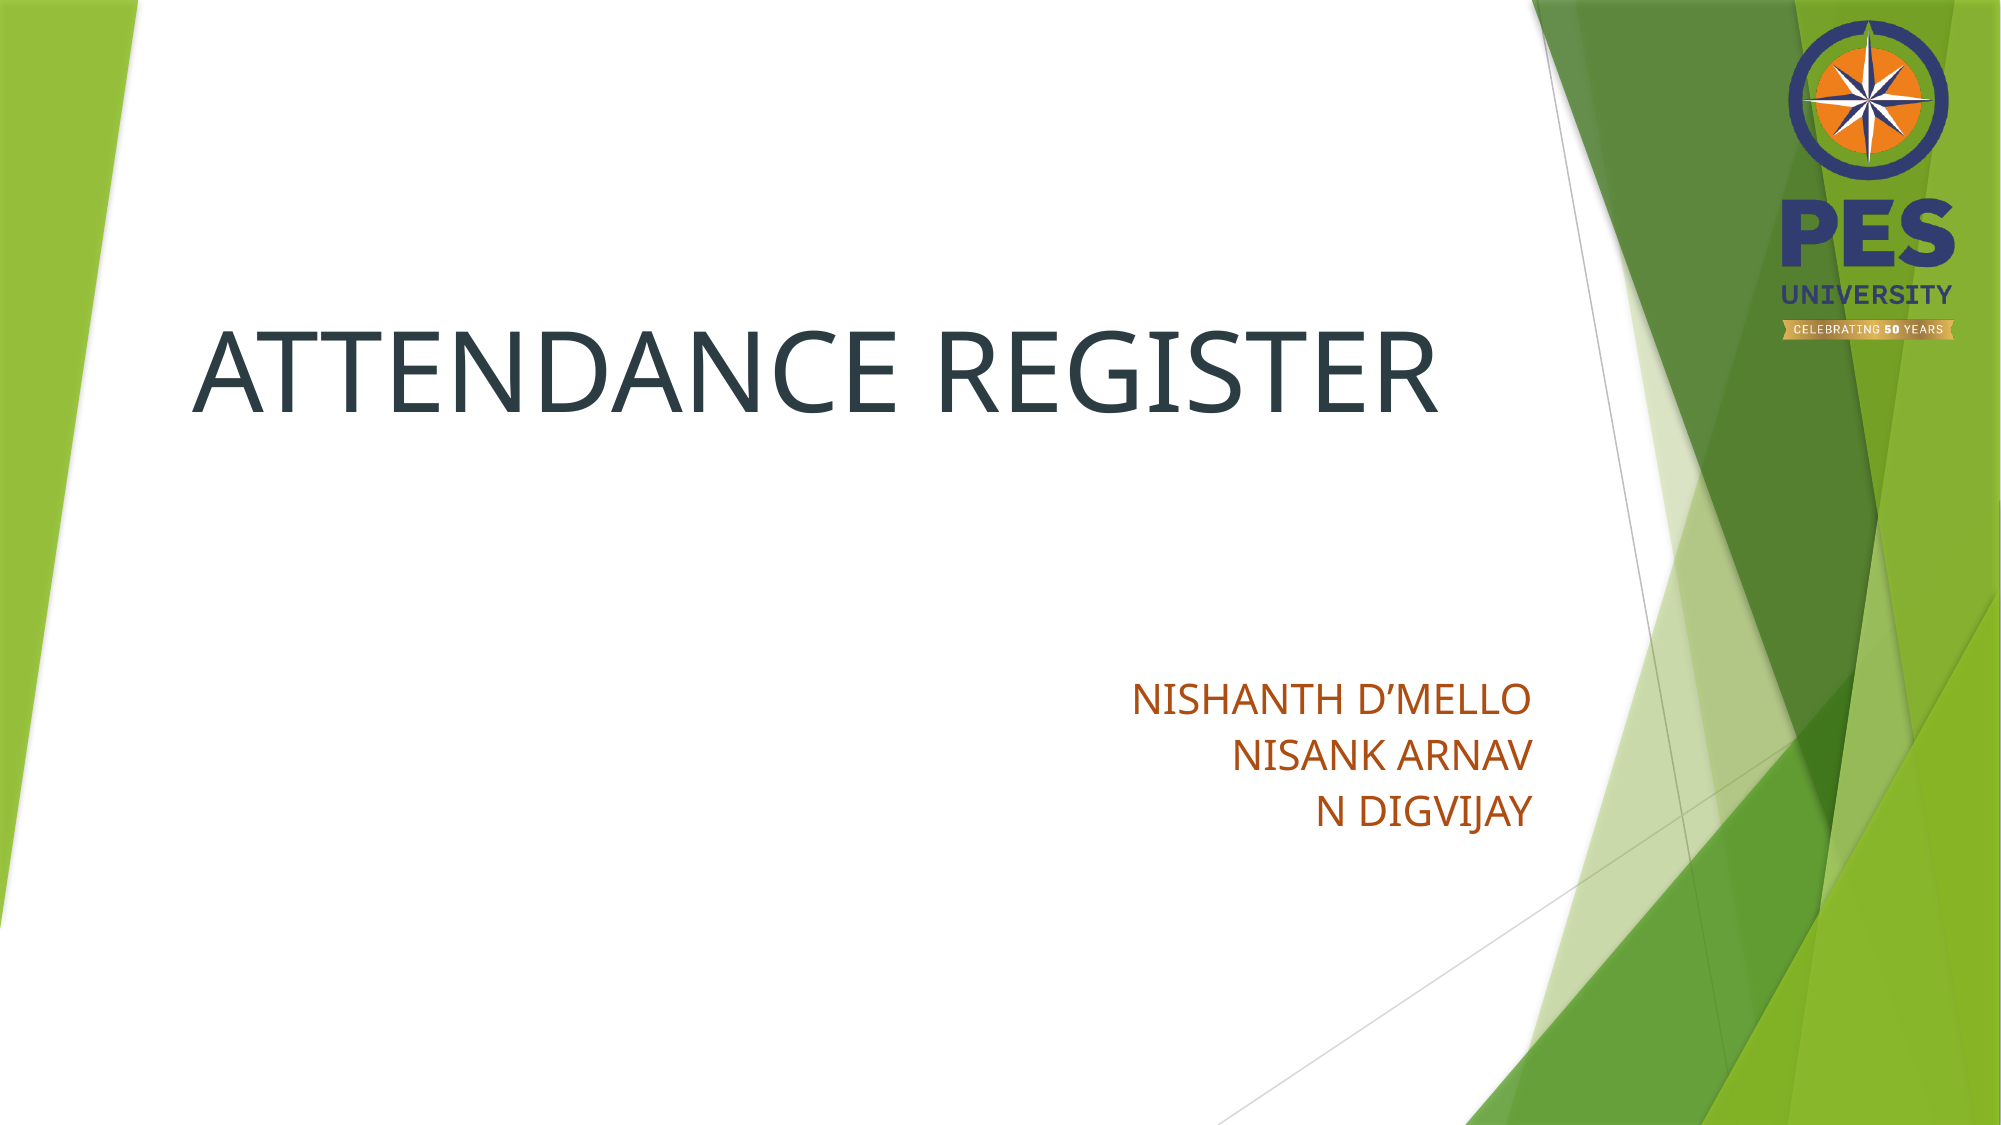

# ATTENDANCE REGISTER
NISHANTH D’MELLO
NISANK ARNAV
N DIGVIJAY